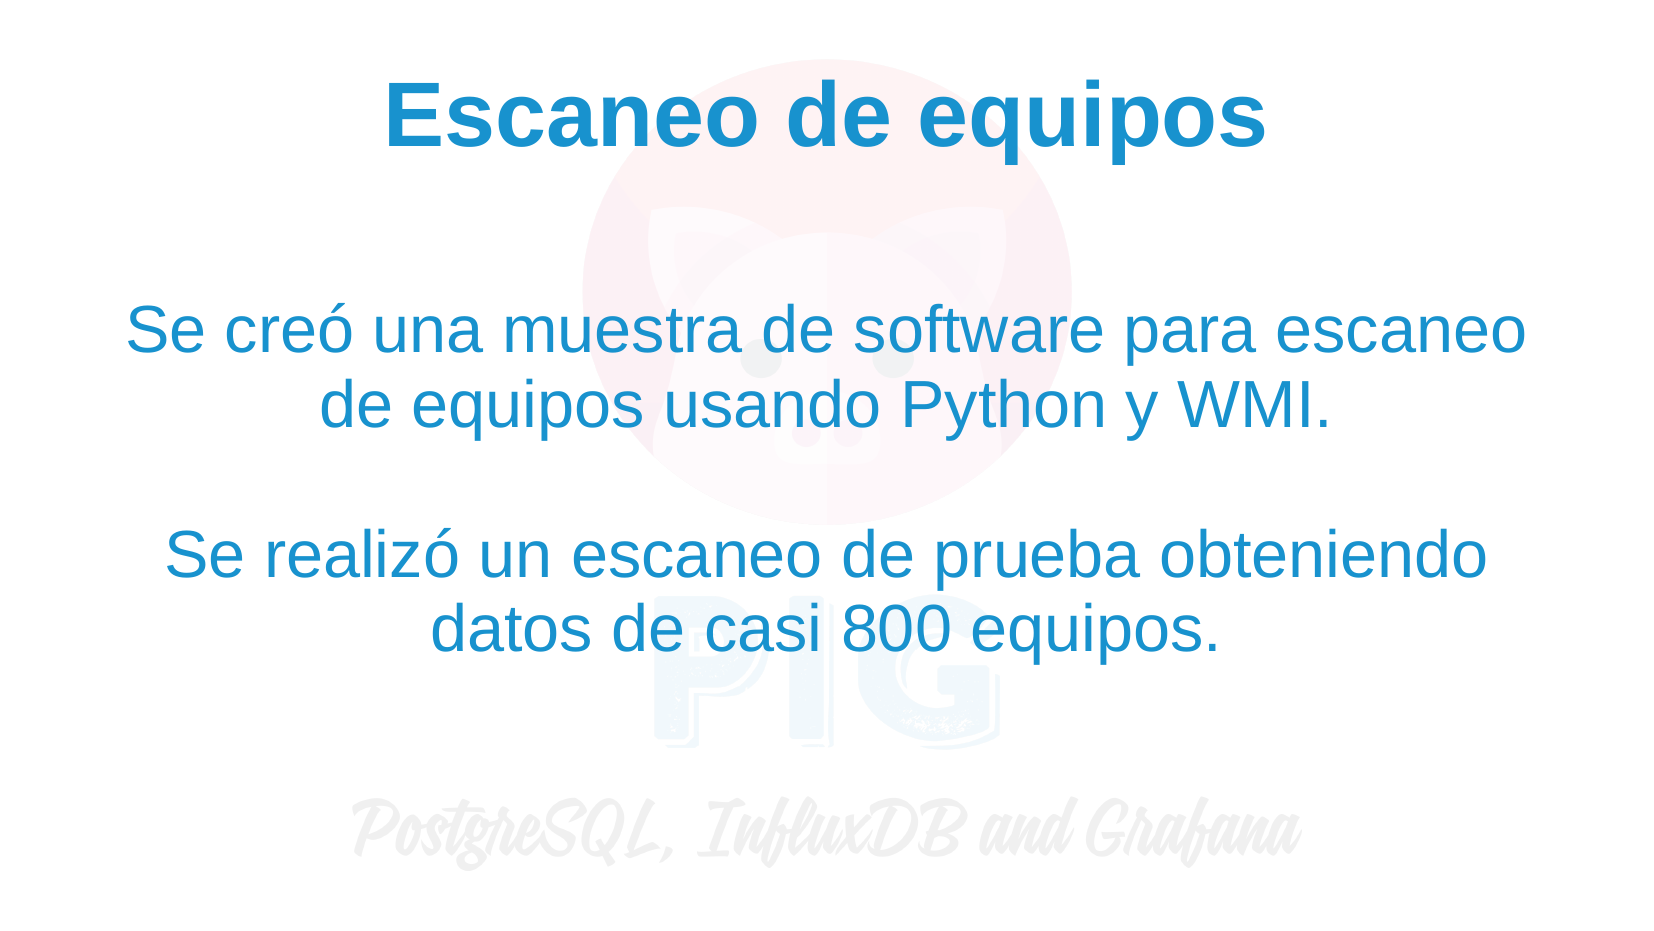

# Escaneo de equipos
Se creó una muestra de software para escaneo de equipos usando Python y WMI.
Se realizó un escaneo de prueba obteniendo datos de casi 800 equipos.